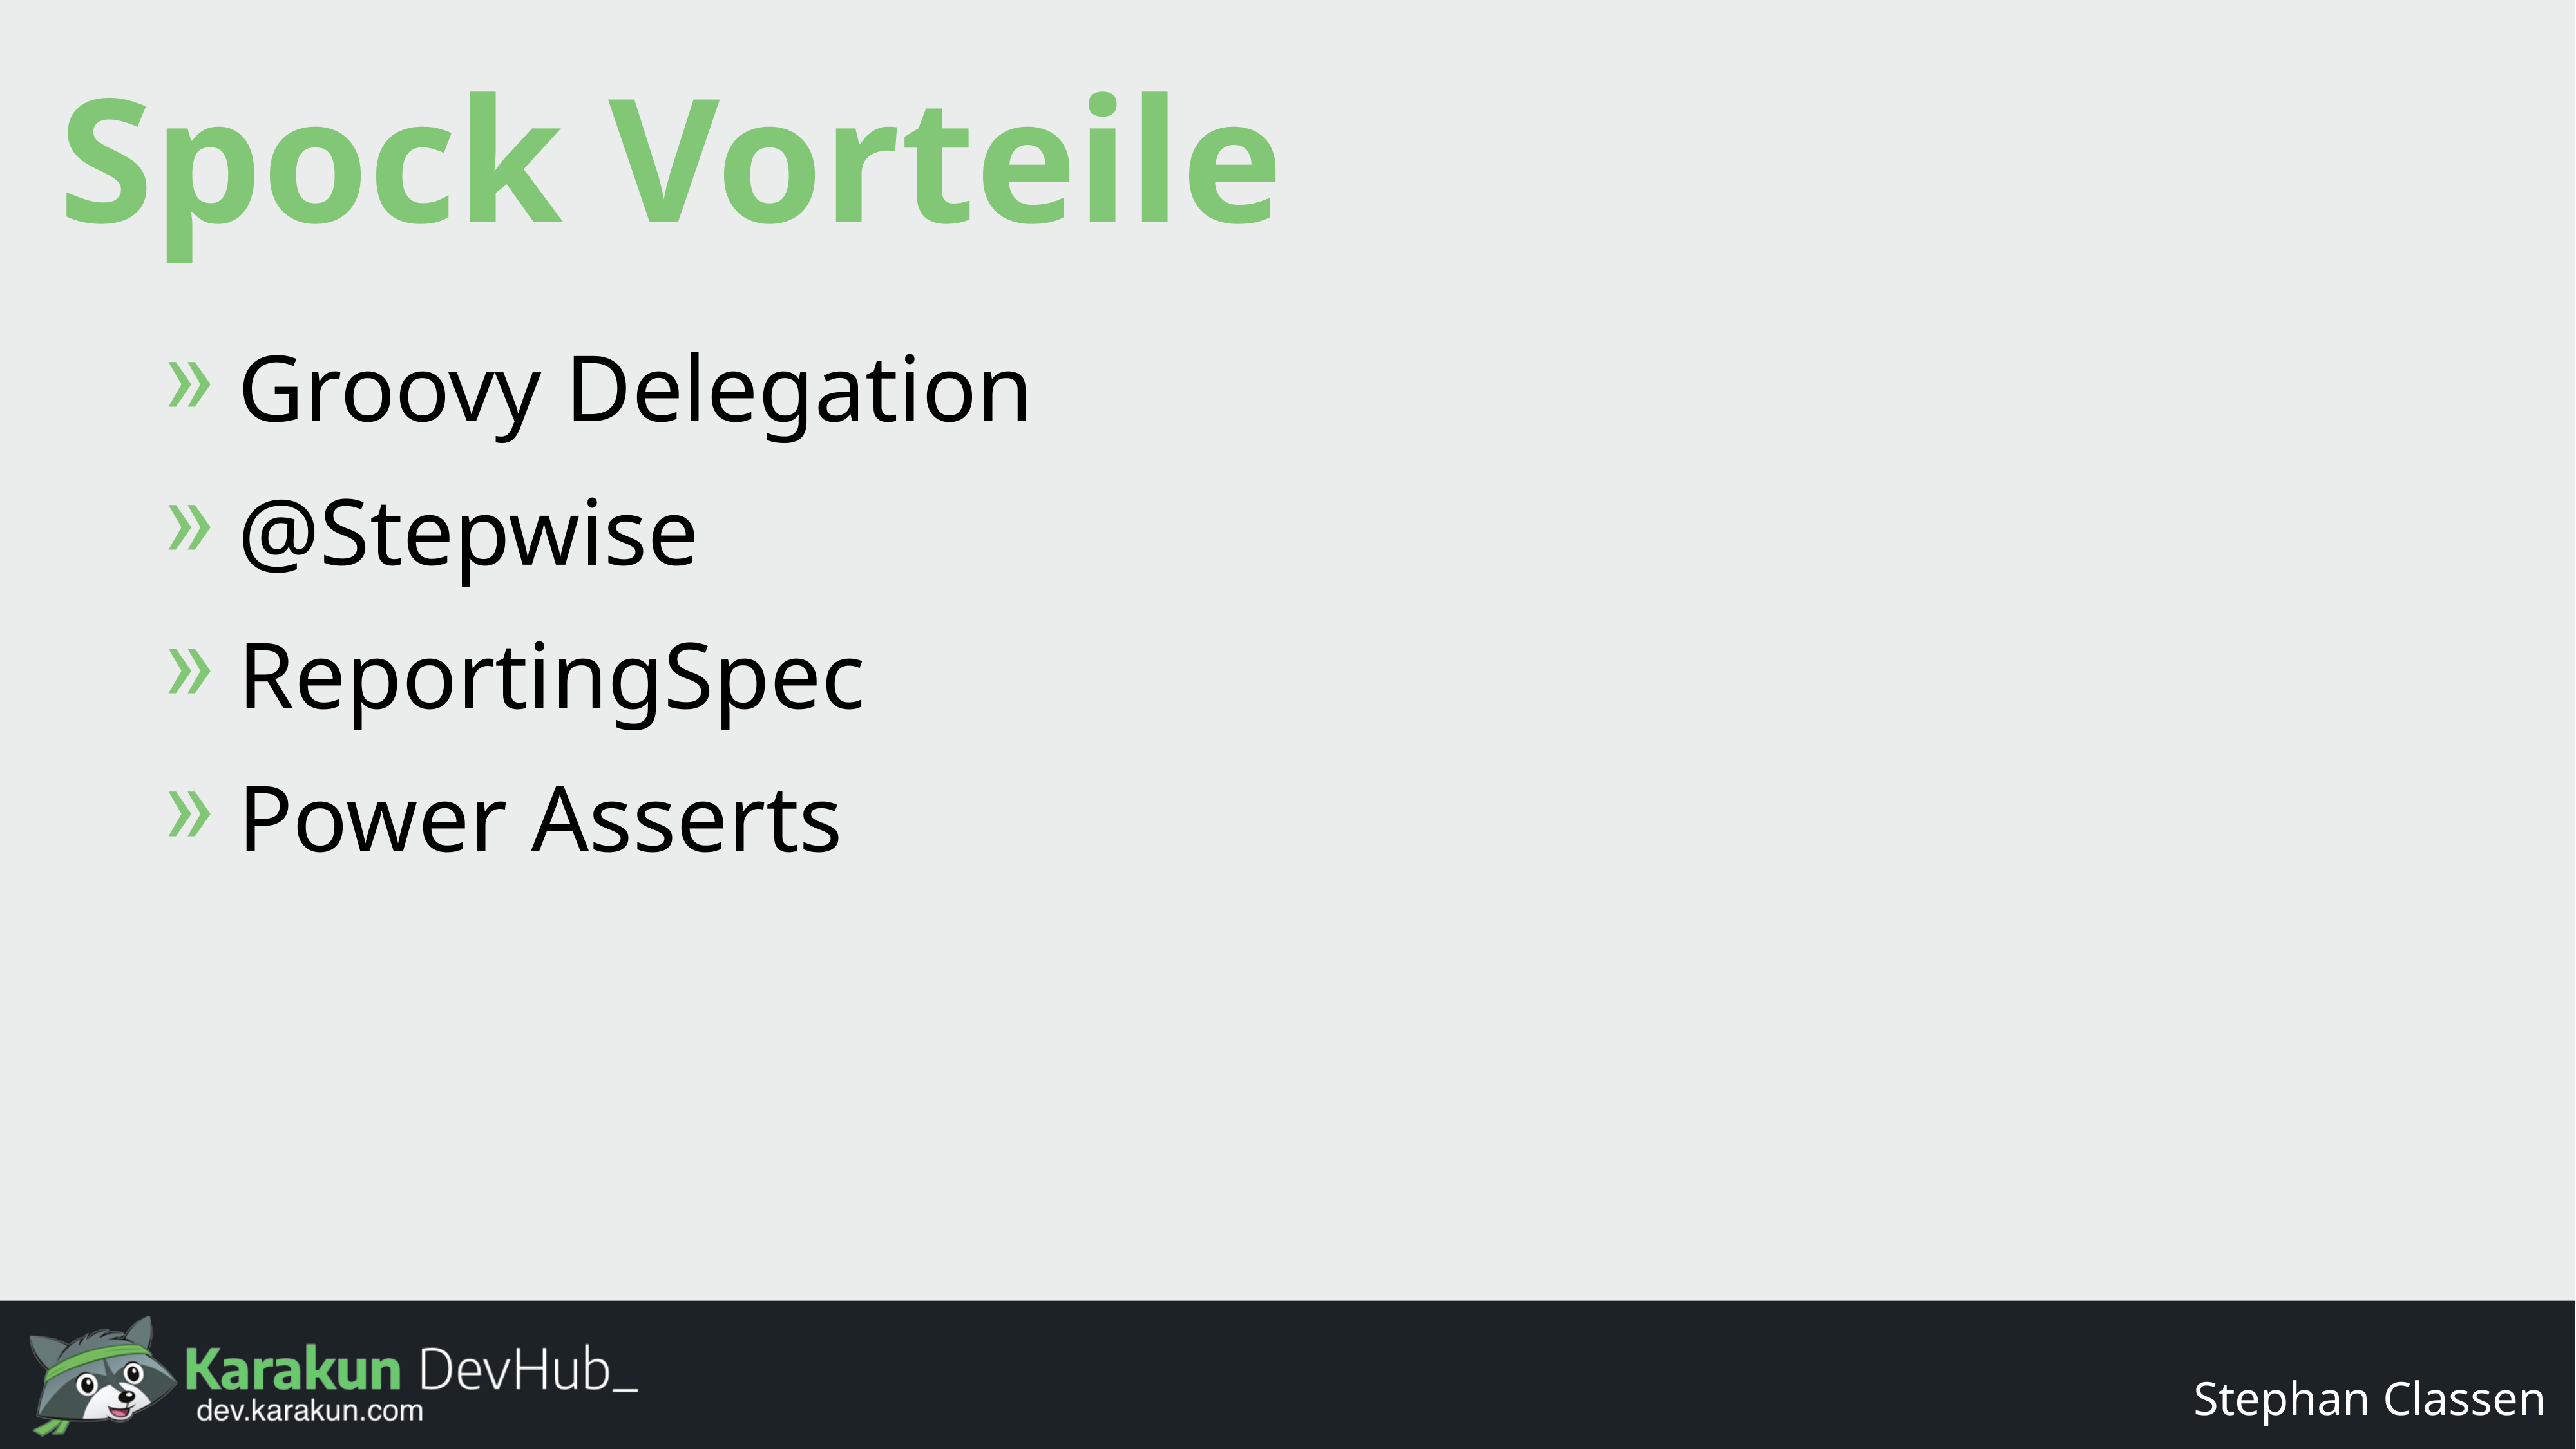

Spock Vorteile
Groovy Delegation
@Stepwise
ReportingSpec
Power Asserts
Stephan Classen
ddddd